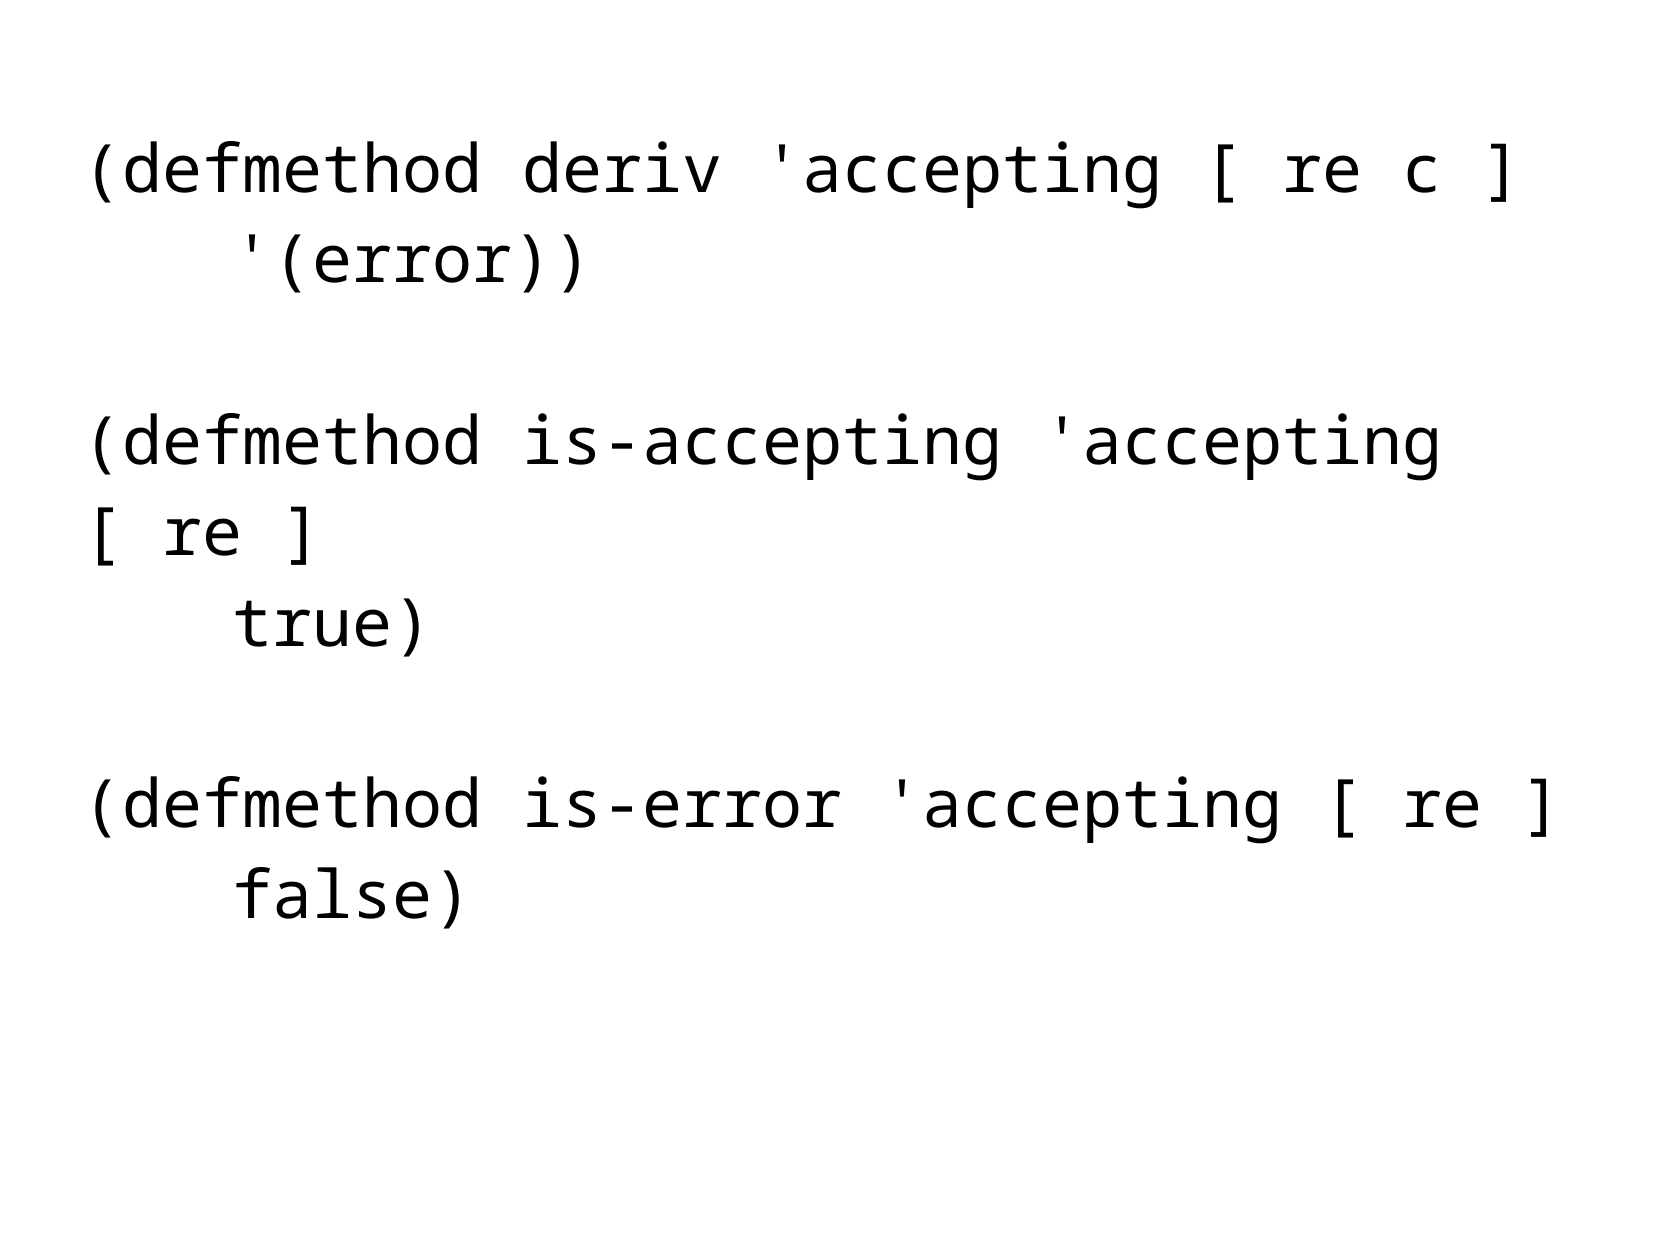

# (defmethod deriv 'accepting [ re c ]
		'(error))
(defmethod is-accepting 'accepting [ re ]
		true)
(defmethod is-error 'accepting [ re ]
		false)